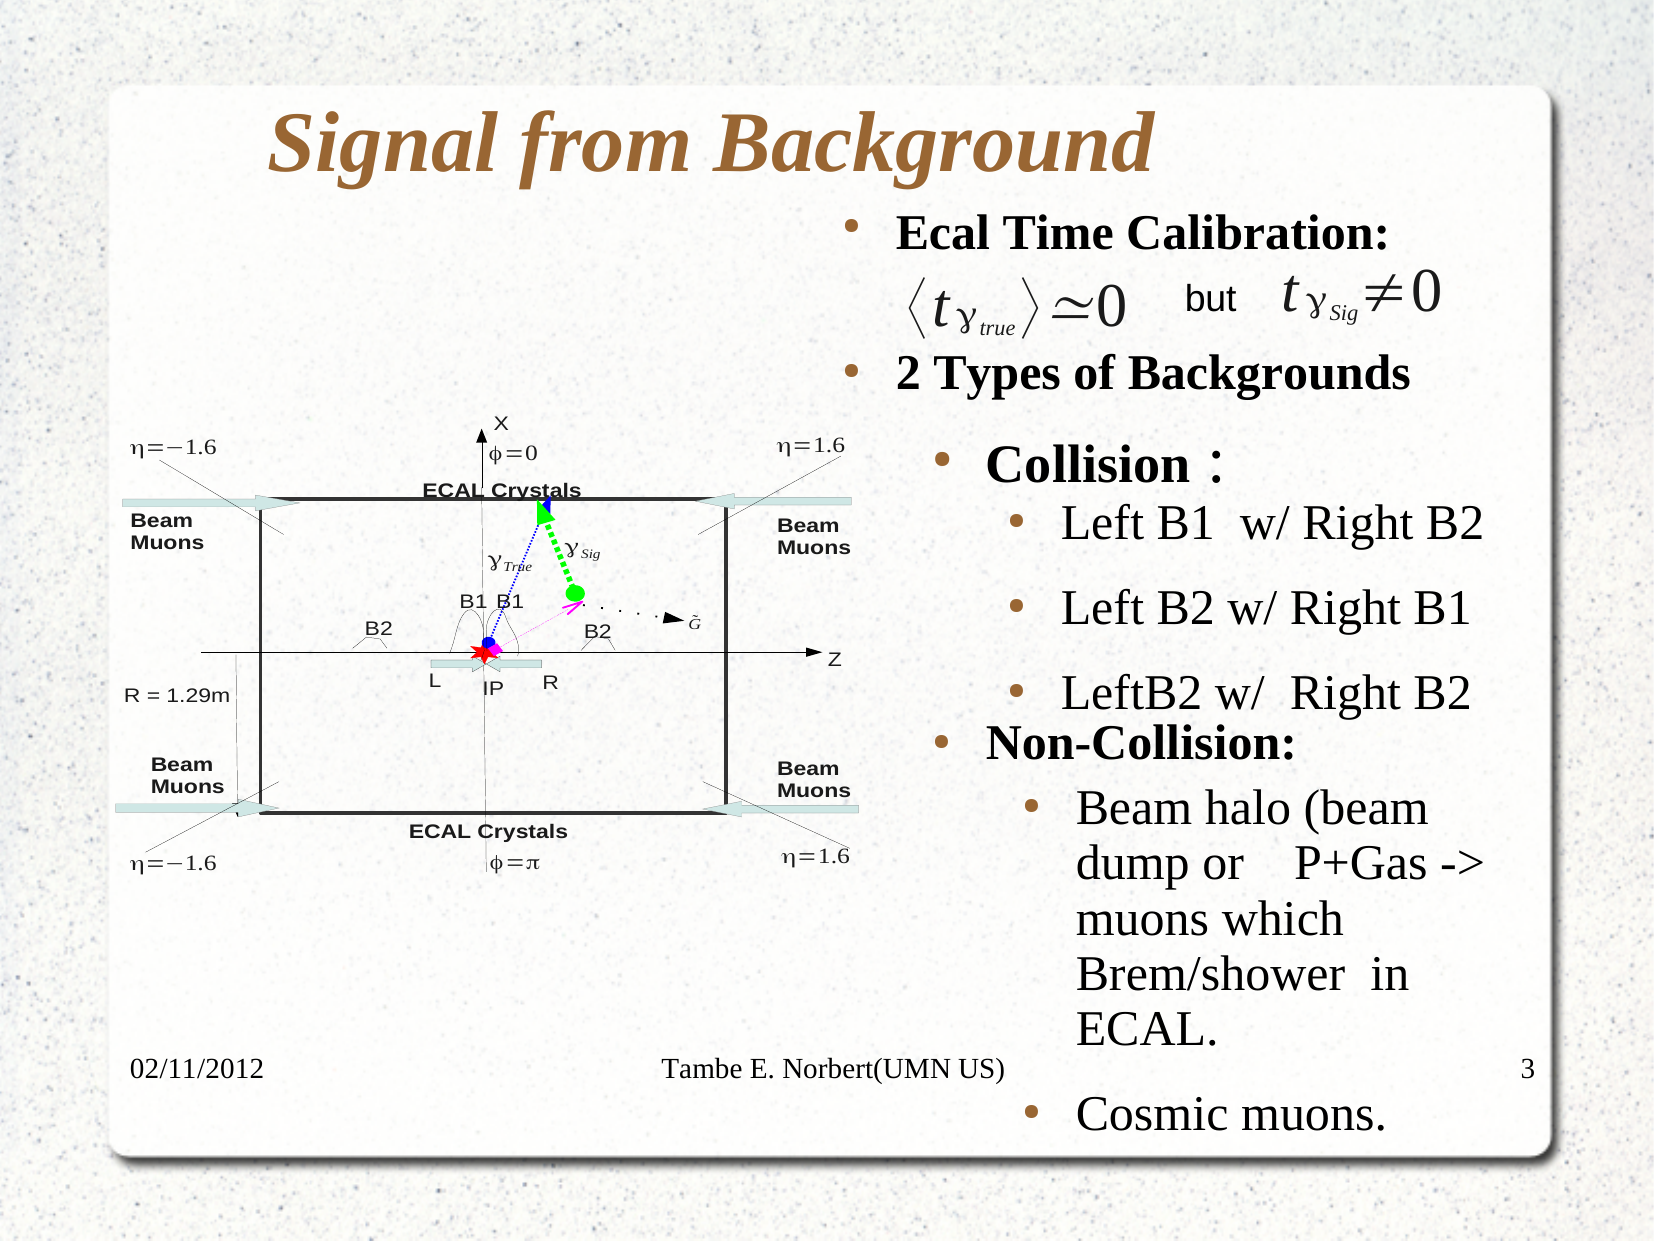

# Signal from Background
Ecal Time Calibration:
but
2 Types of Backgrounds
Collision :
Non-Collision:
Left B1 w/ Right B2
Left B2 w/ Right B1
LeftB2 w/ Right B2
Beam halo (beam dump or P+Gas -> muons which Brem/shower in ECAL.
Cosmic muons.
02/11/2012
Tambe E. Norbert(UMN US)
3